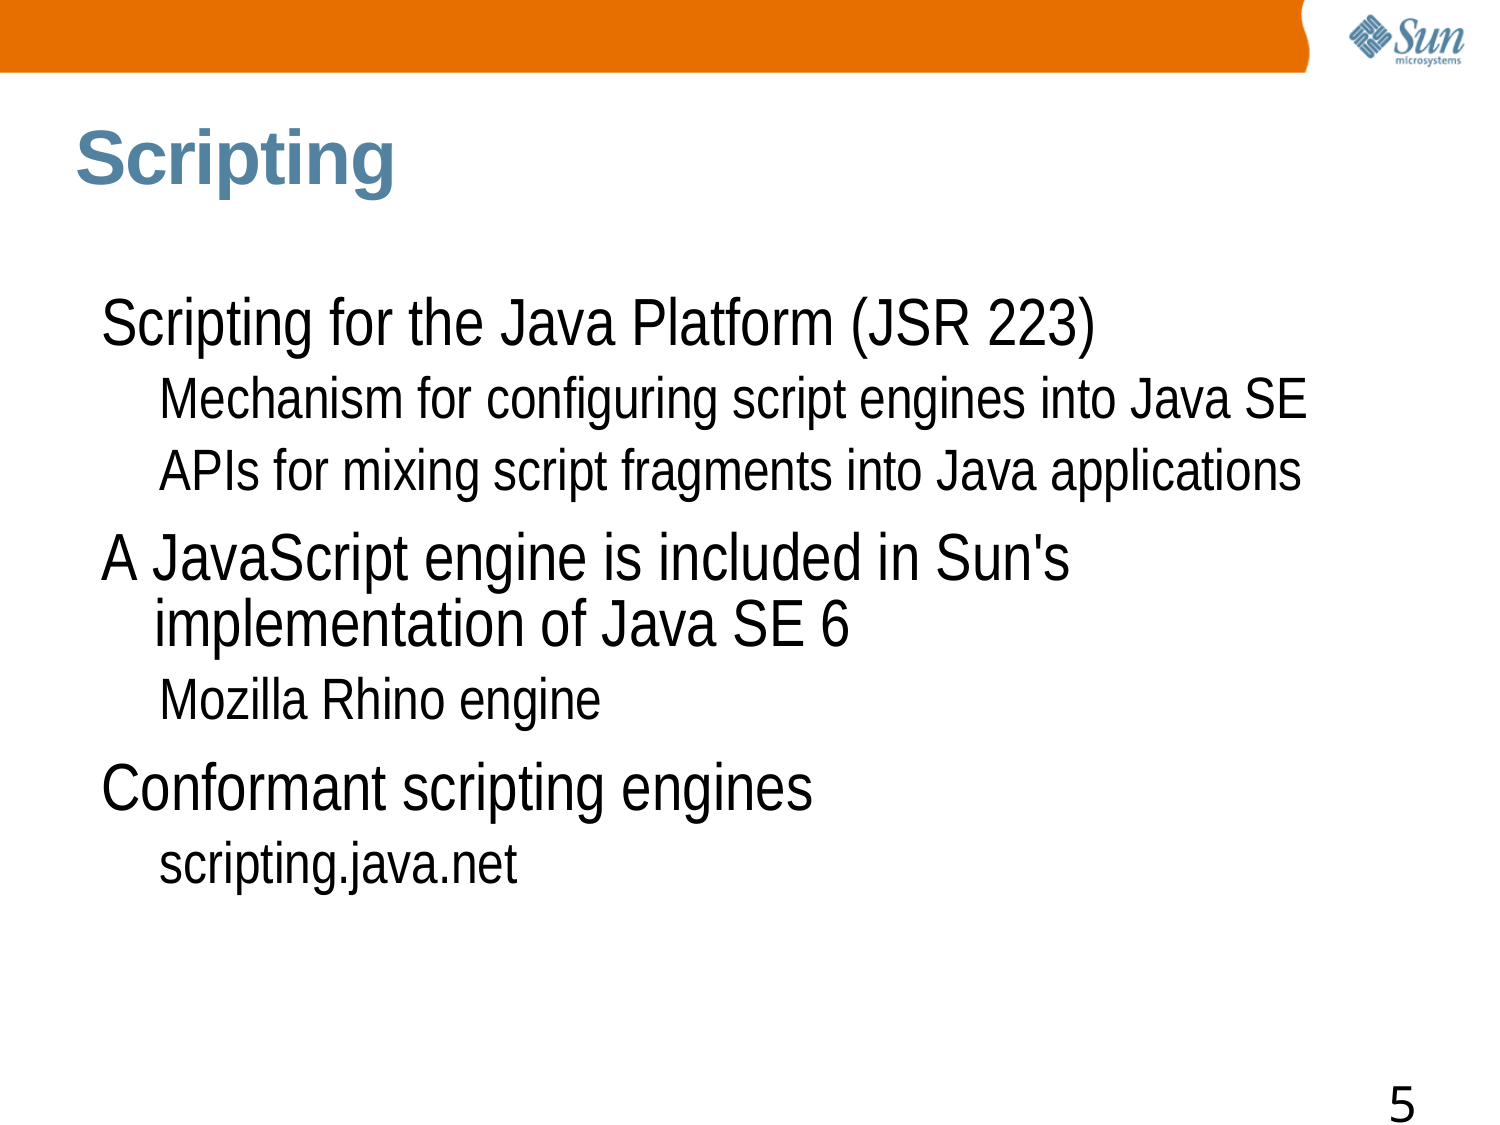

# Scripting
Scripting for the Java Platform (JSR 223)
Mechanism for configuring script engines into Java SE
APIs for mixing script fragments into Java applications
A JavaScript engine is included in Sun's implementation of Java SE 6
Mozilla Rhino engine
Conformant scripting engines
scripting.java.net